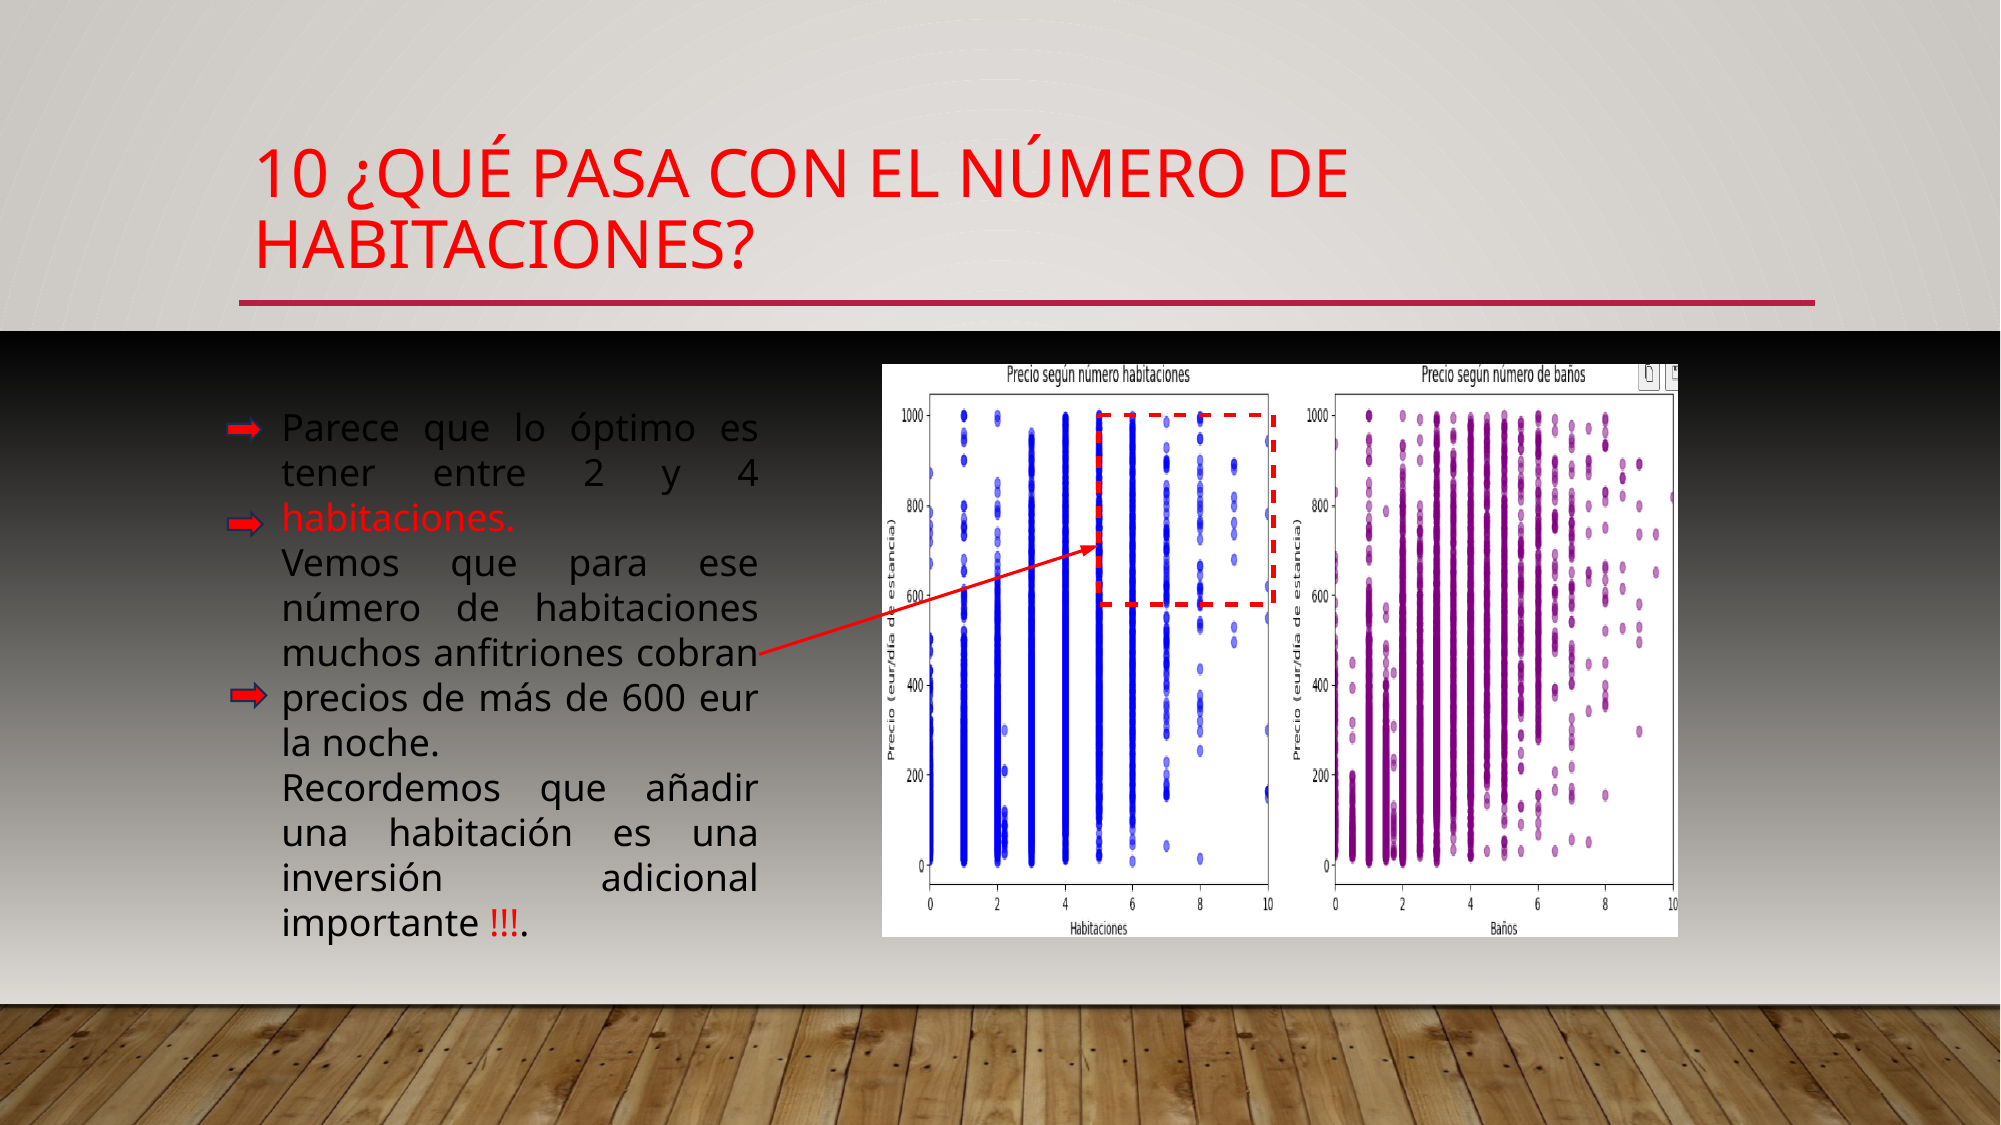

# 10 ¿Qué pasa con el número de habitaciones?
Parece que lo óptimo es tener entre 2 y 4 habitaciones.
Vemos que para ese número de habitaciones muchos anfitriones cobran precios de más de 600 eur la noche.
Recordemos que añadir una habitación es una inversión adicional importante !!!.